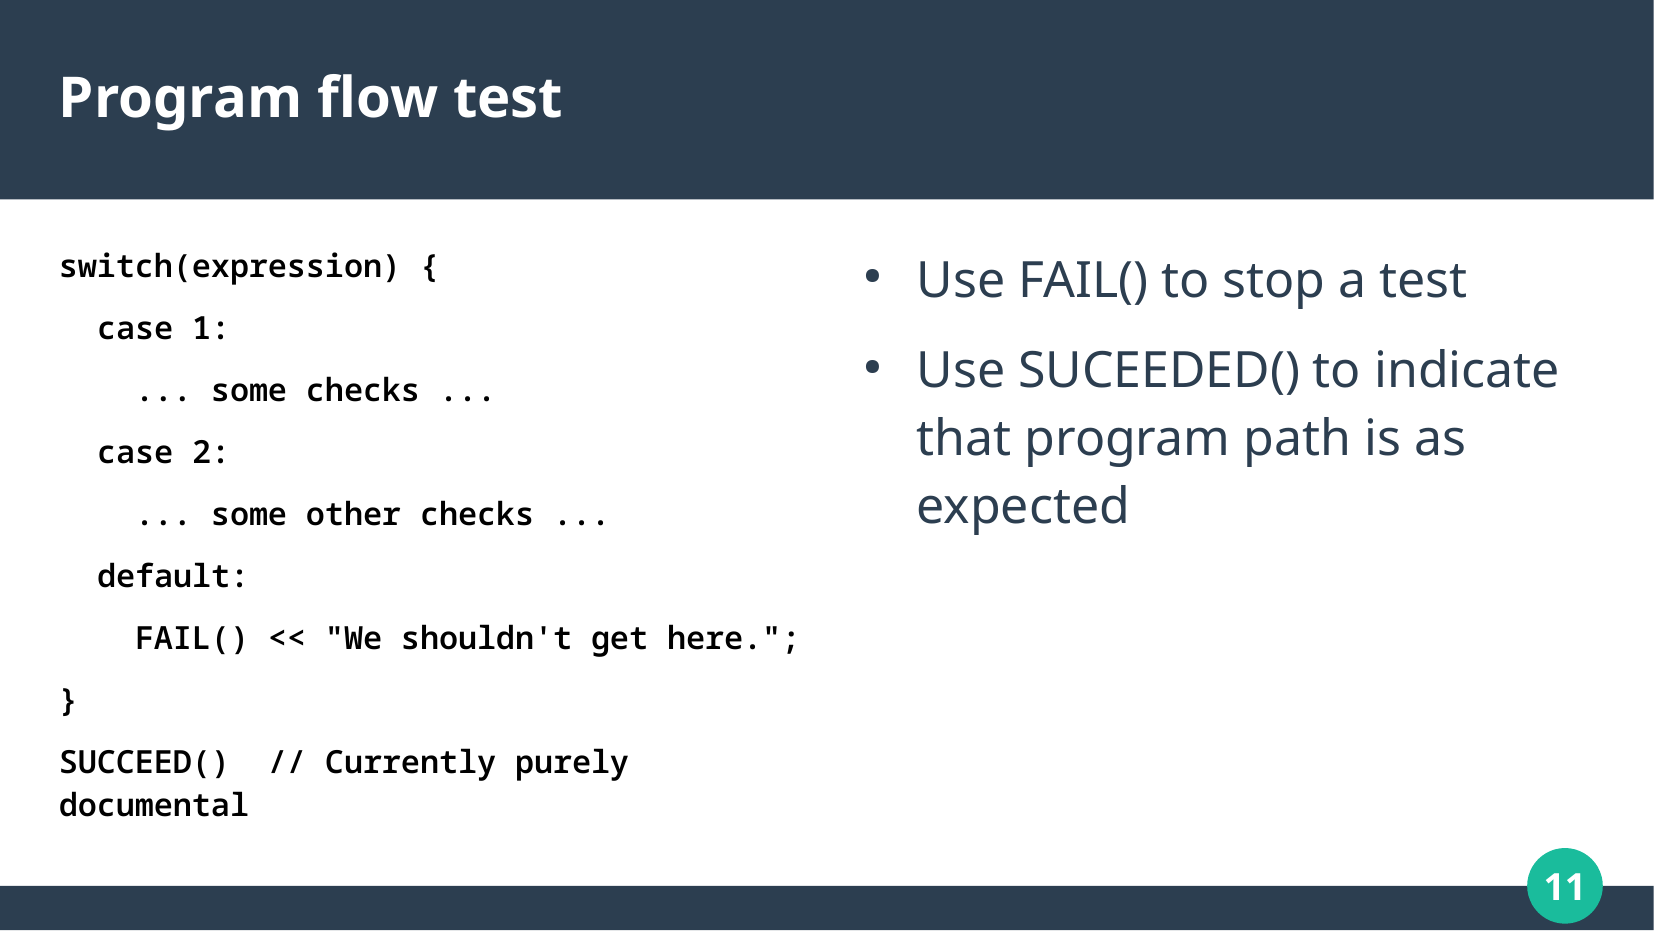

# Program flow test
switch(expression) {
 case 1:
 ... some checks ...
 case 2:
 ... some other checks ...
 default:
 FAIL() << "We shouldn't get here.";
}
SUCCEED() // Currently purely documental
Use FAIL() to stop a test
Use SUCEEDED() to indicate that program path is as expected